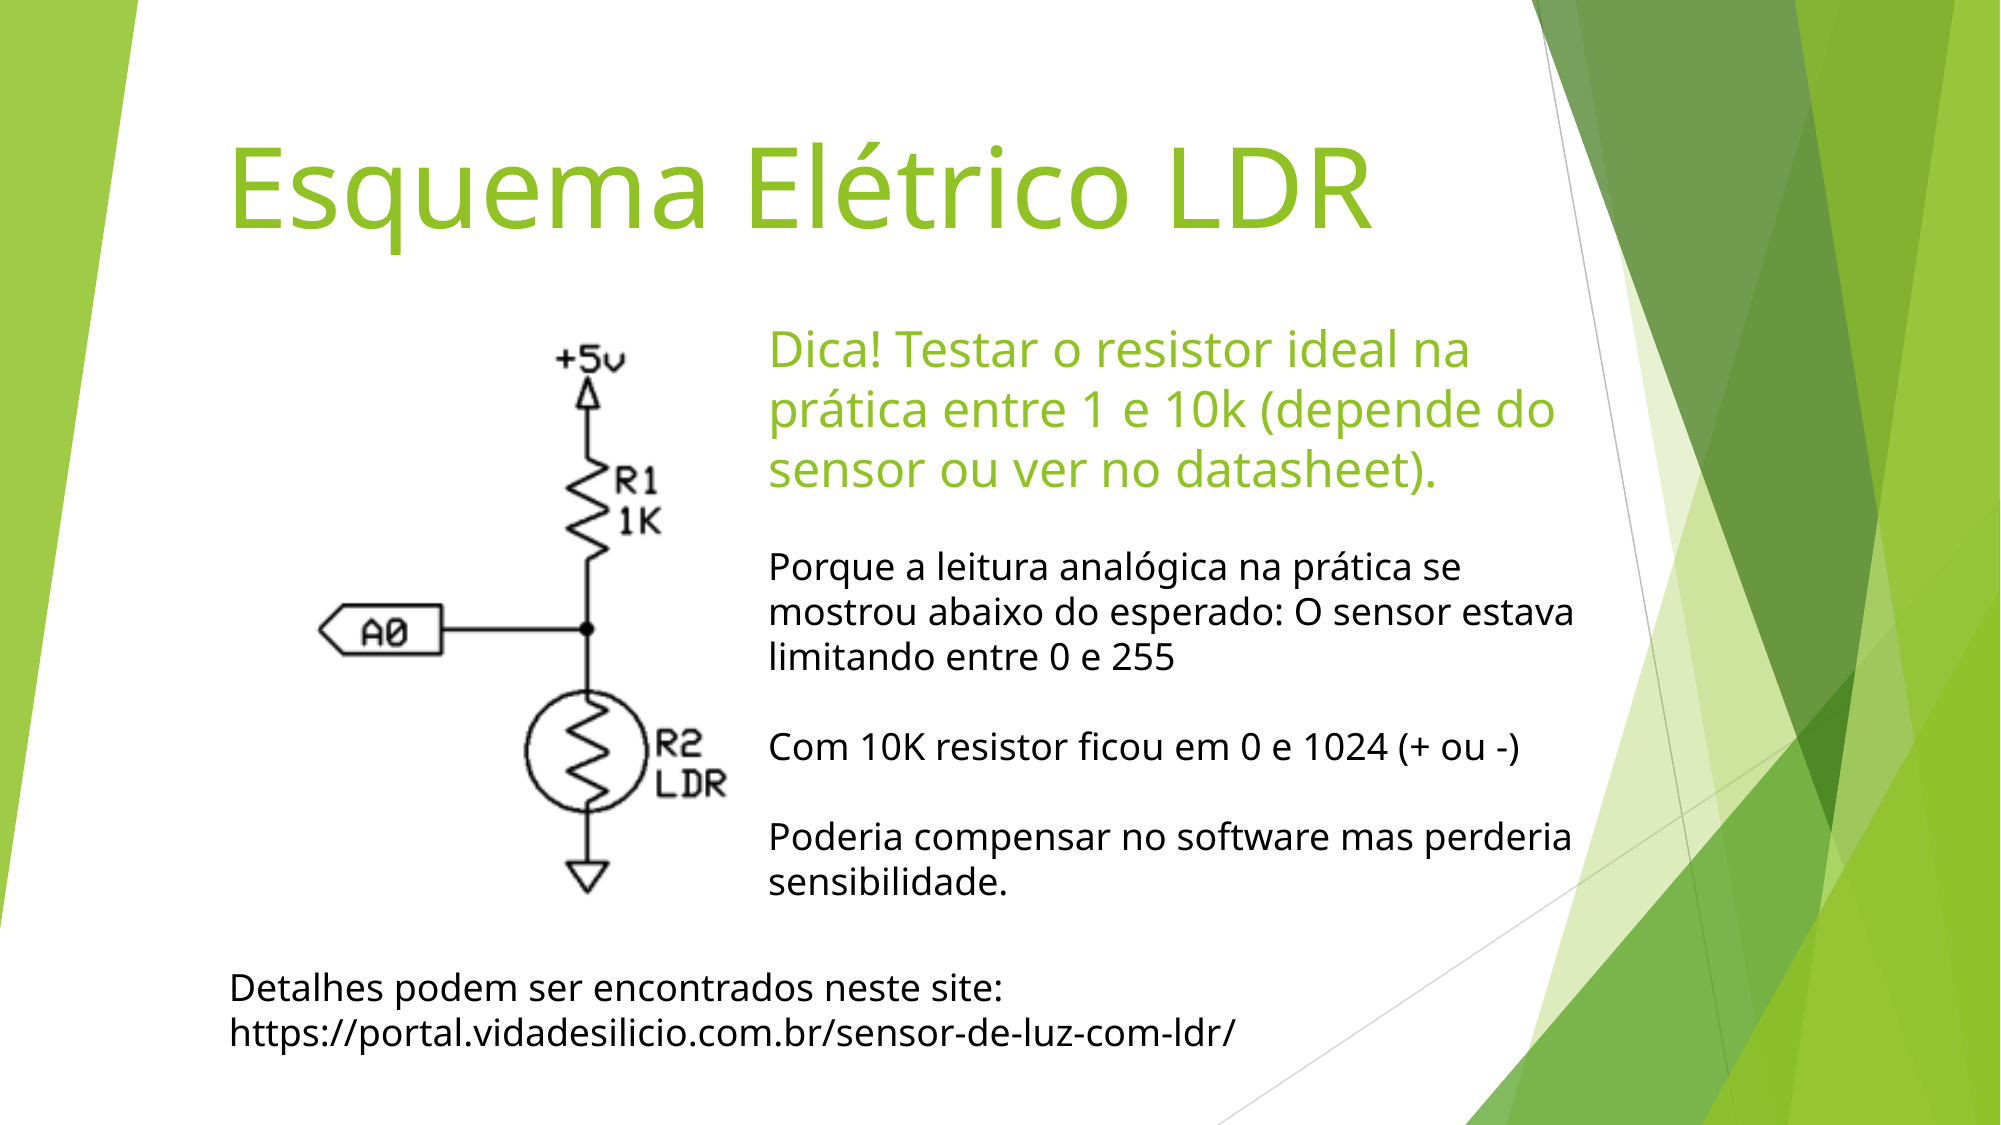

# Esquema Elétrico LDR
Dica! Testar o resistor ideal na prática entre 1 e 10k (depende do sensor ou ver no datasheet).
Porque a leitura analógica na prática se mostrou abaixo do esperado: O sensor estava limitando entre 0 e 255
Com 10K resistor ficou em 0 e 1024 (+ ou -)
Poderia compensar no software mas perderia sensibilidade.
Detalhes podem ser encontrados neste site:
https://portal.vidadesilicio.com.br/sensor-de-luz-com-ldr/